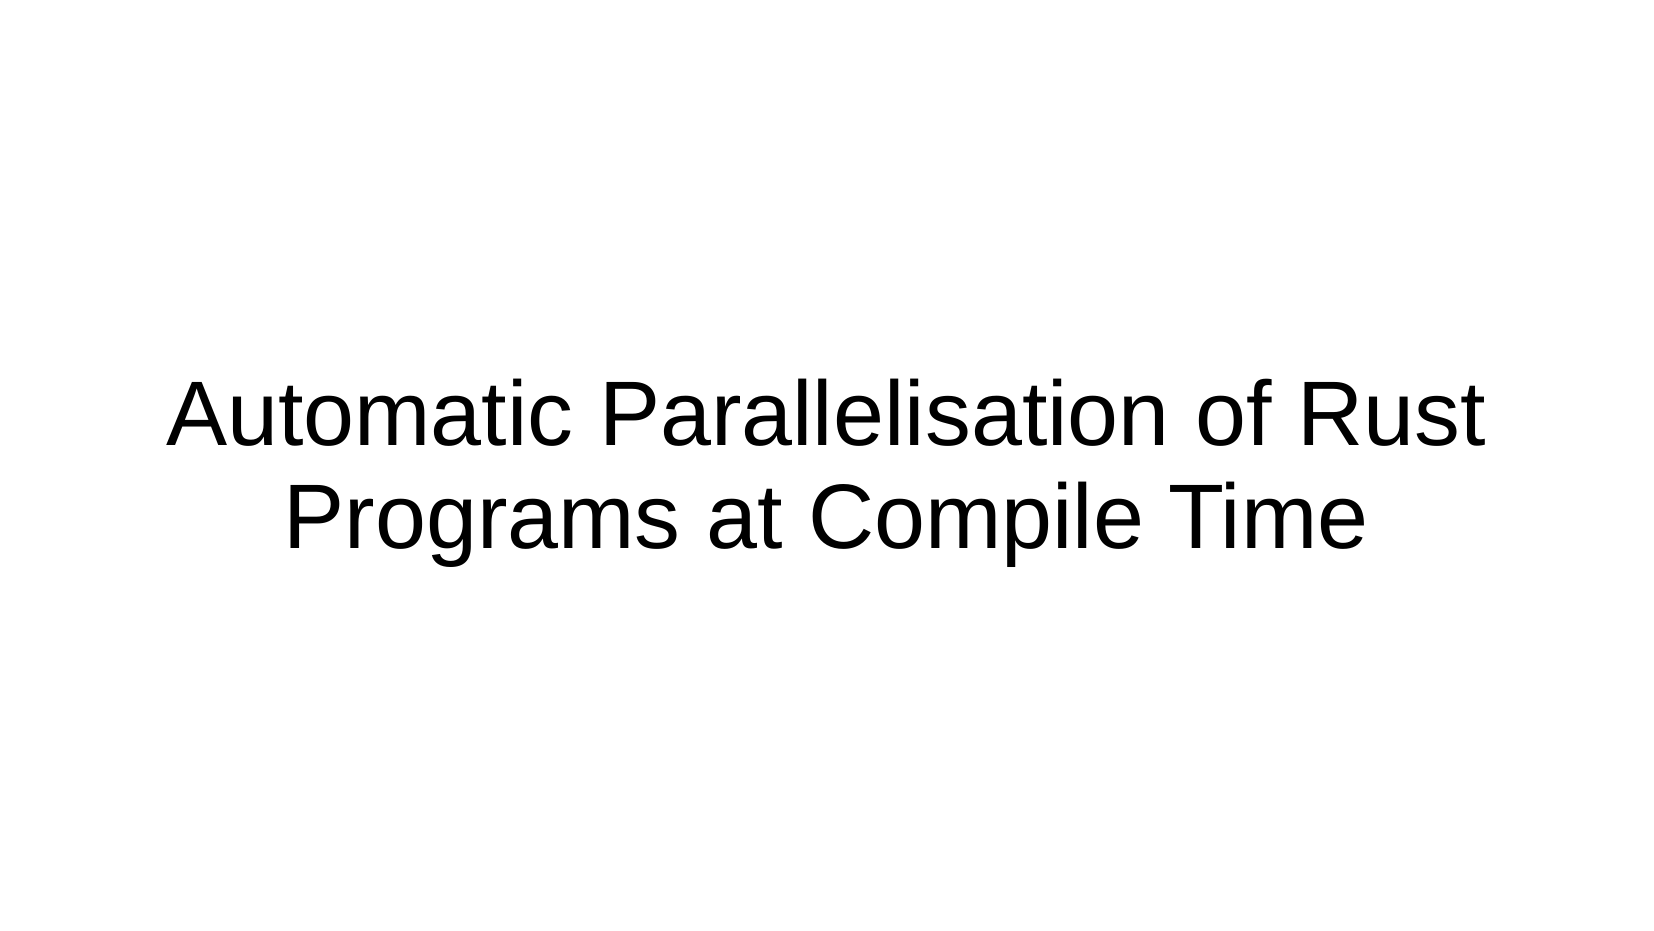

# Automatic Parallelisation of Rust Programs at Compile Time